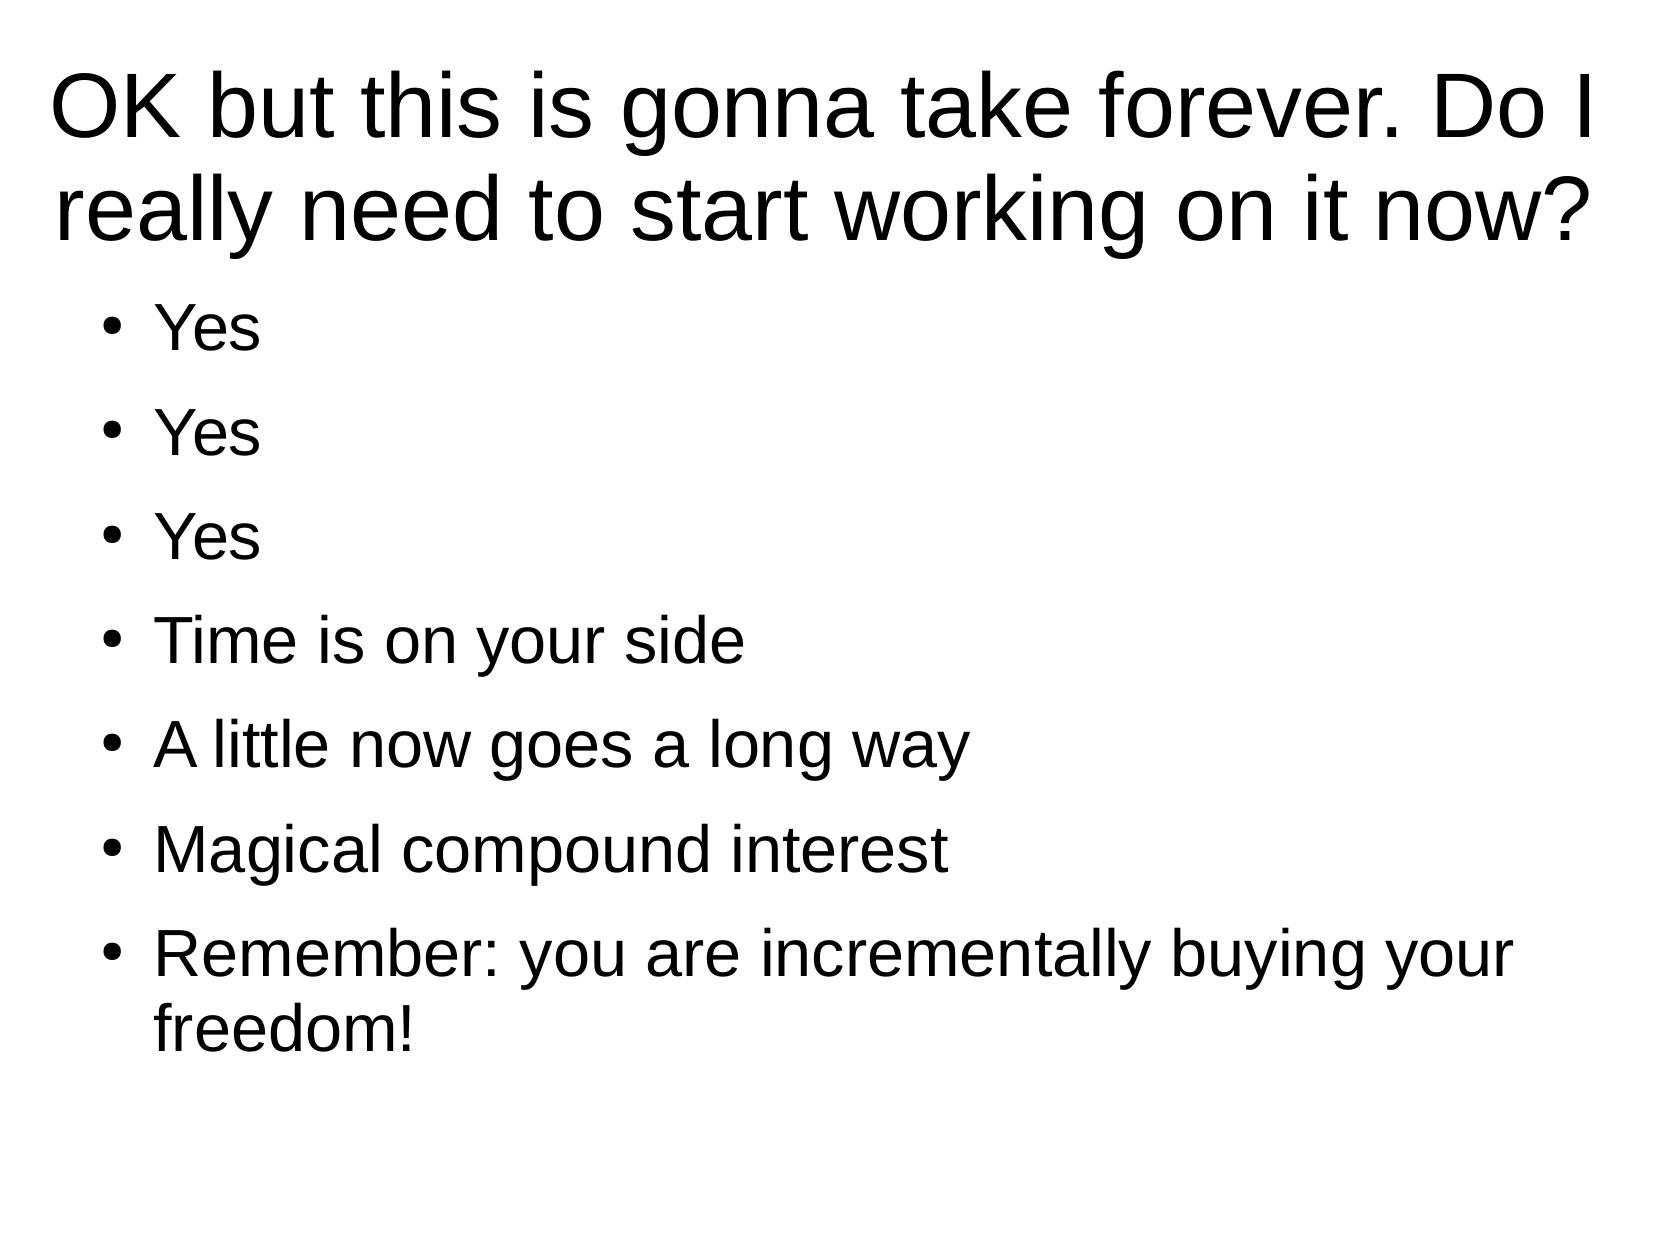

# OK but this is gonna take forever. Do I really need to start working on it now?
Yes
Yes
Yes
Time is on your side
A little now goes a long way
Magical compound interest
Remember: you are incrementally buying your freedom!